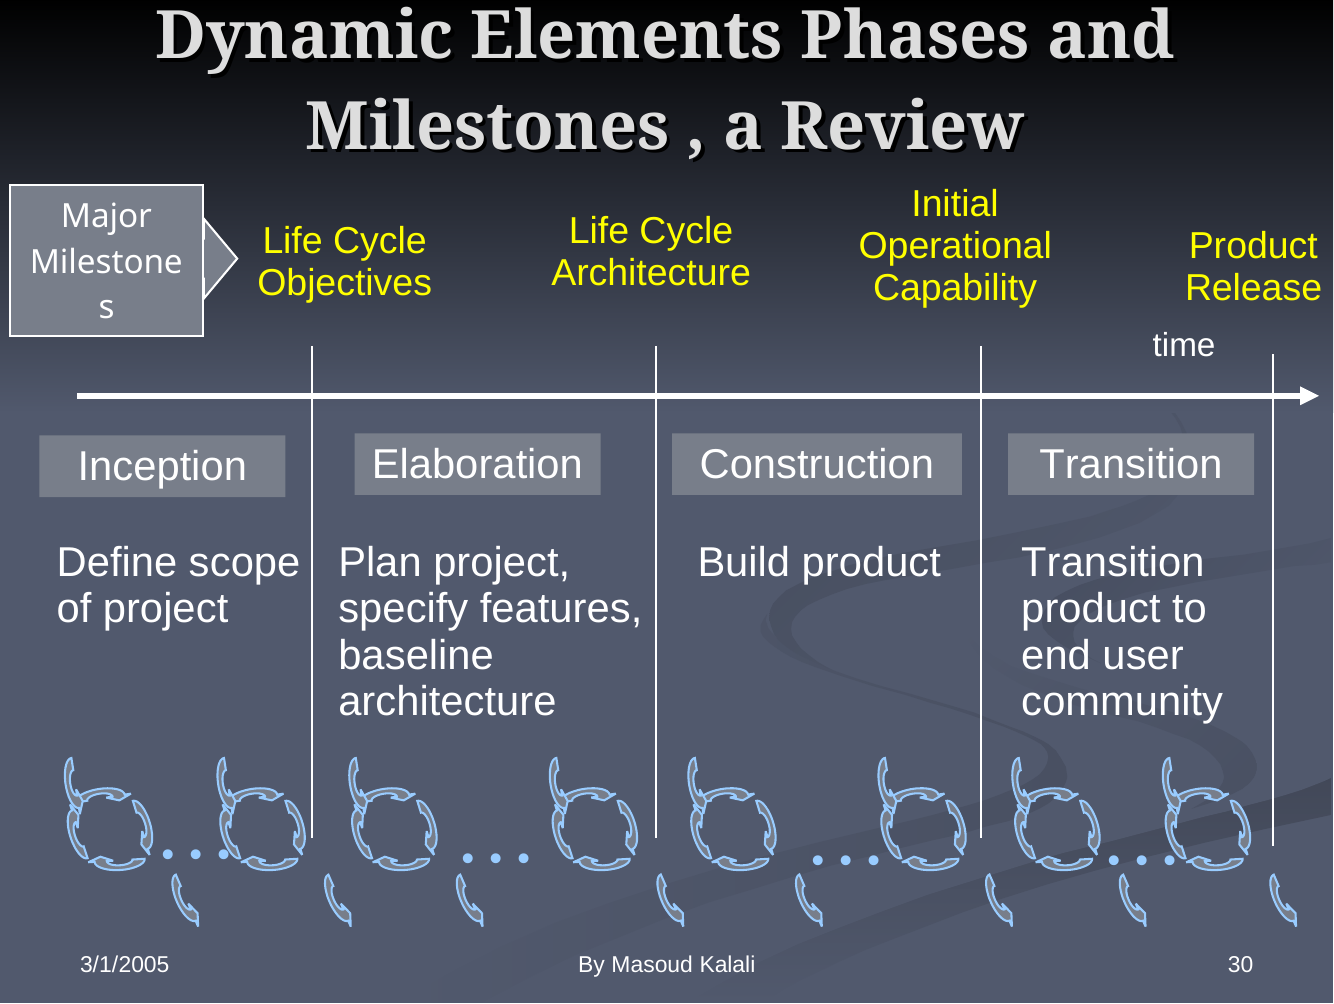

# Dynamic Elements Phases and Milestones , a Review
Initial Operational Capability
Construction
Build product
…
Major Milestones
Life Cycle Architecture
Elaboration
Plan project, specify features, baseline architecture
…
Life Cycle Objectives
Inception
Define scope of project
…
Product Release
Transition
Transition product to end user community
…
time
By Masoud Kalali
30
3/1/2005